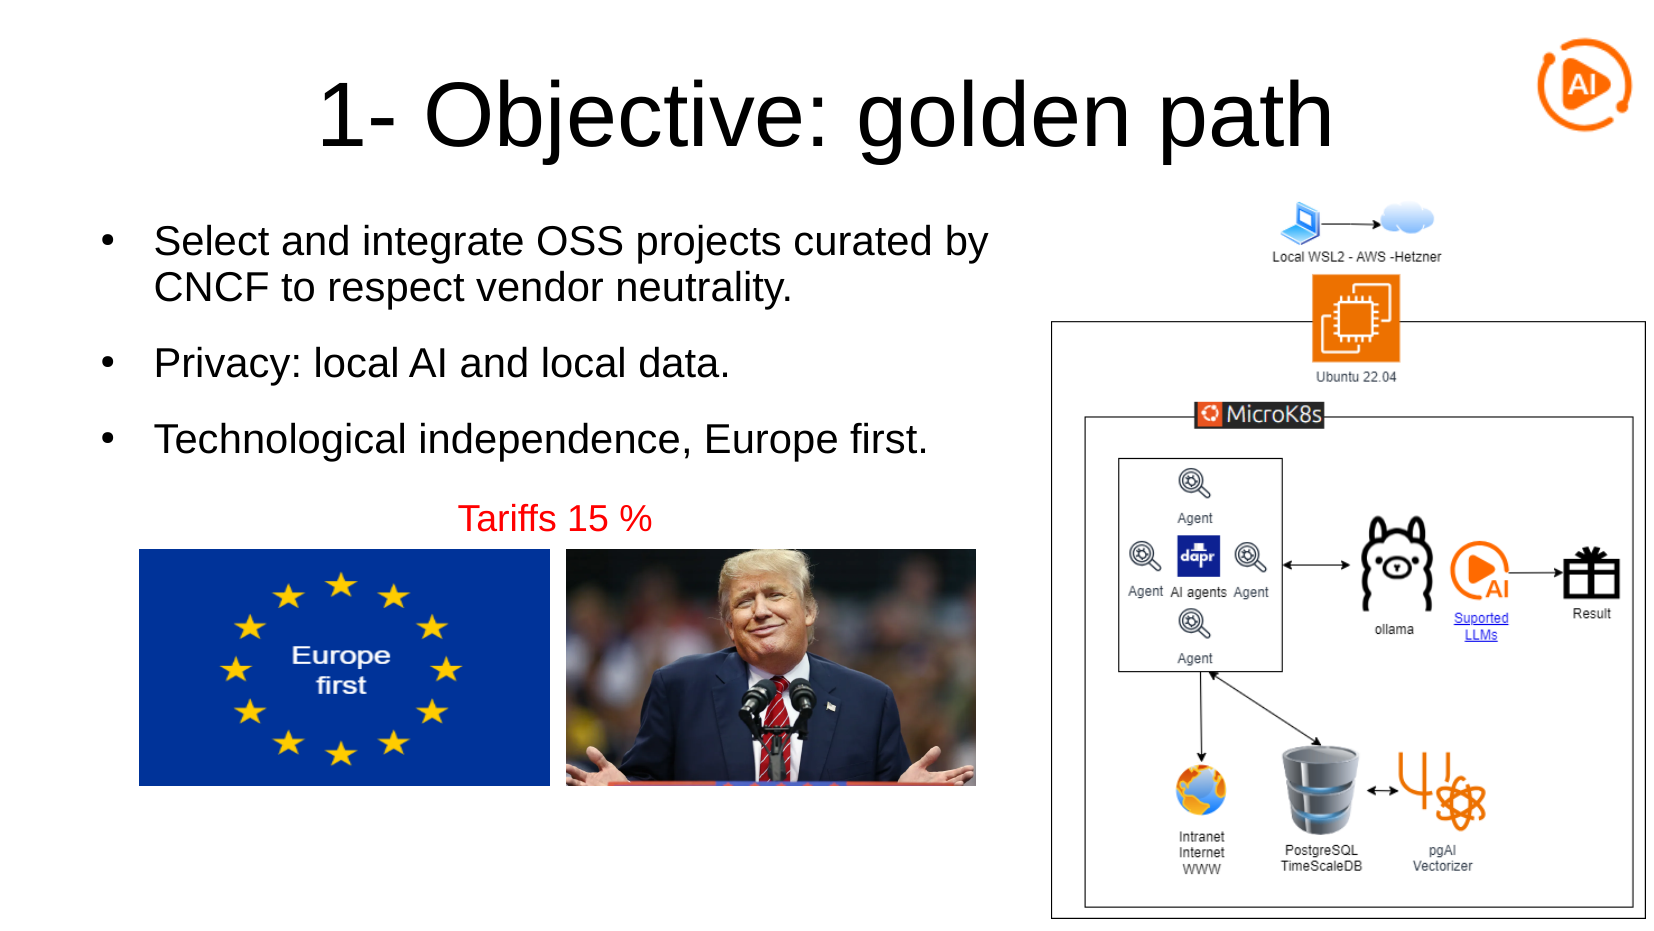

# 1- Objective: golden path
Select and integrate OSS projects curated by CNCF to respect vendor neutrality.
Privacy: local AI and local data.
Technological independence, Europe first.
Tariffs 15 %